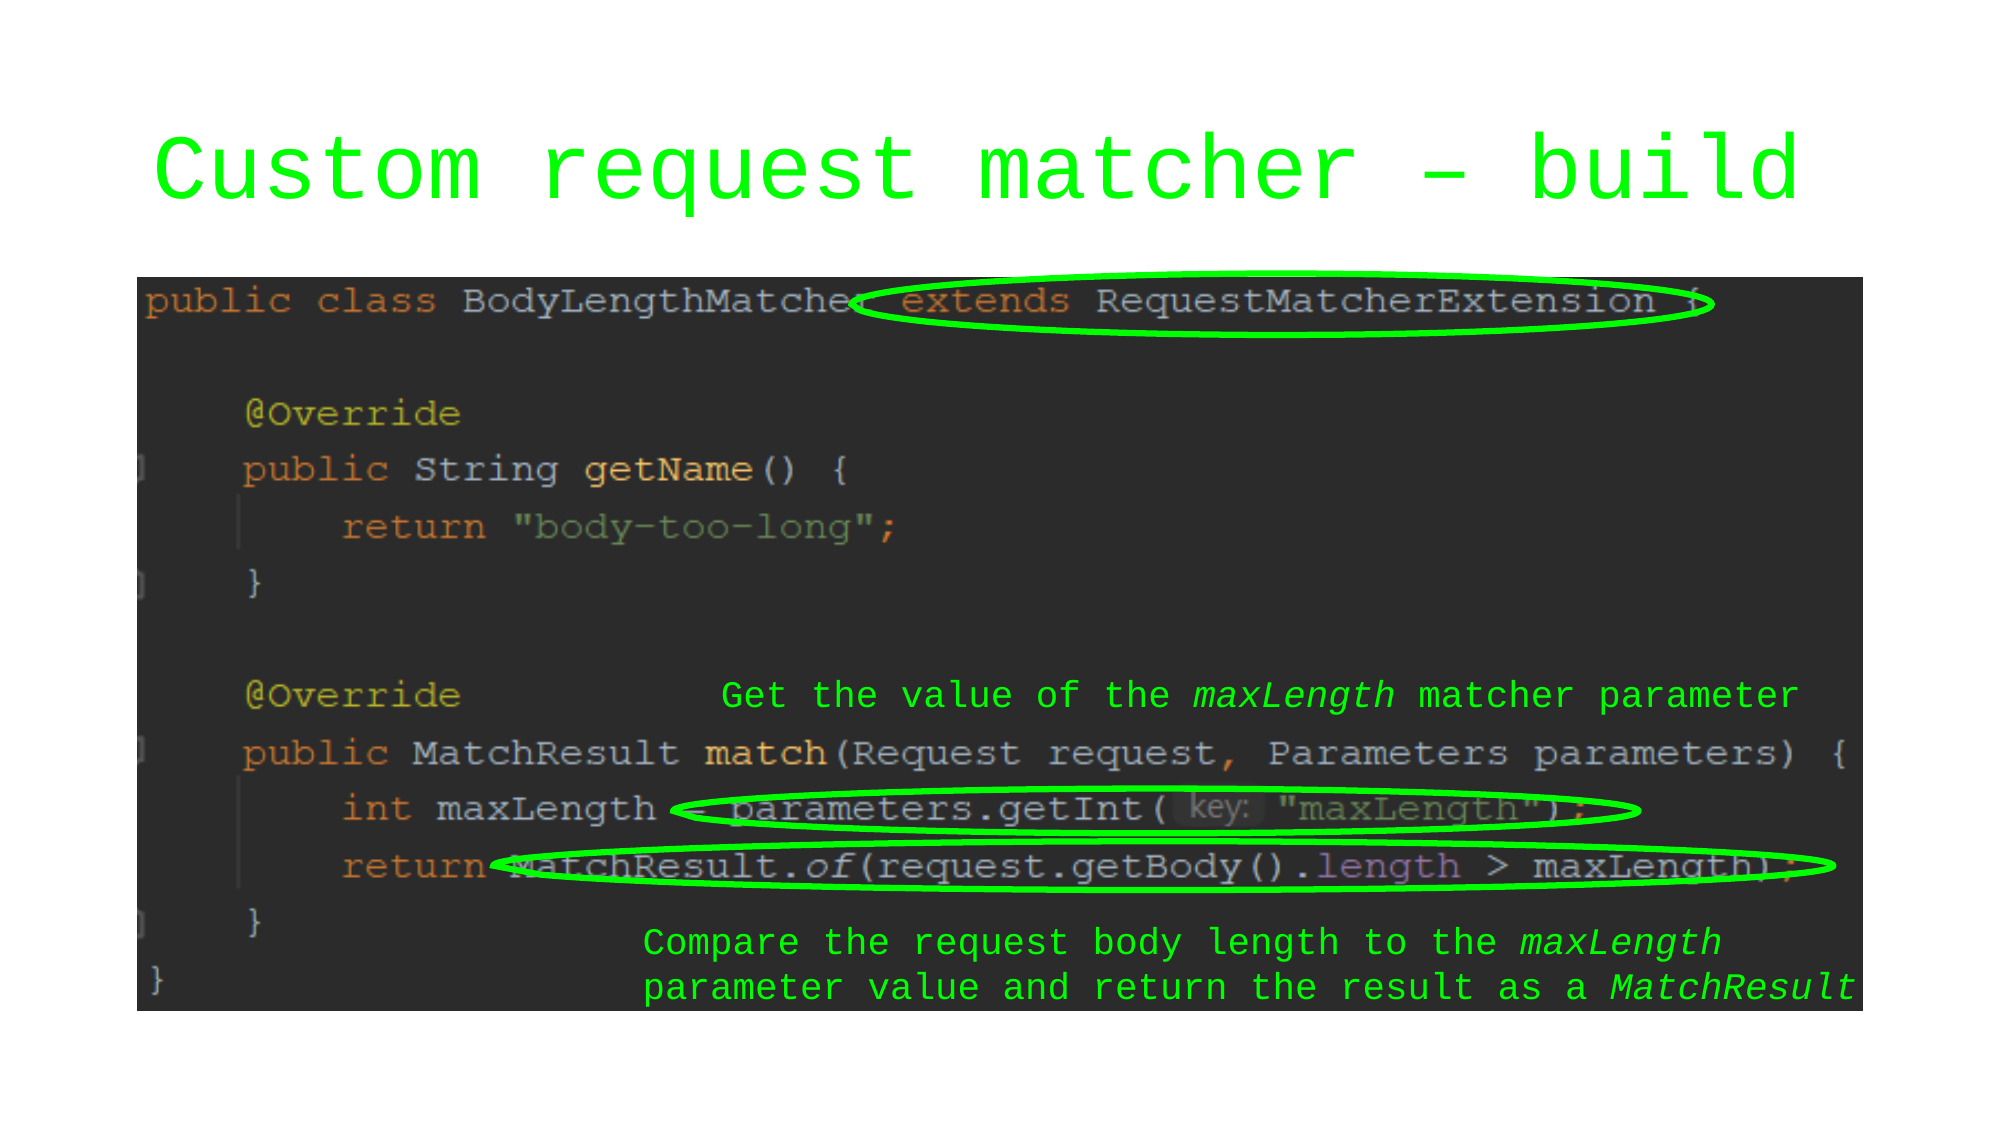

# Custom request matcher – build
Get the value of the maxLength matcher parameter
Compare the request body length to the maxLength parameter value and return the result as a MatchResult